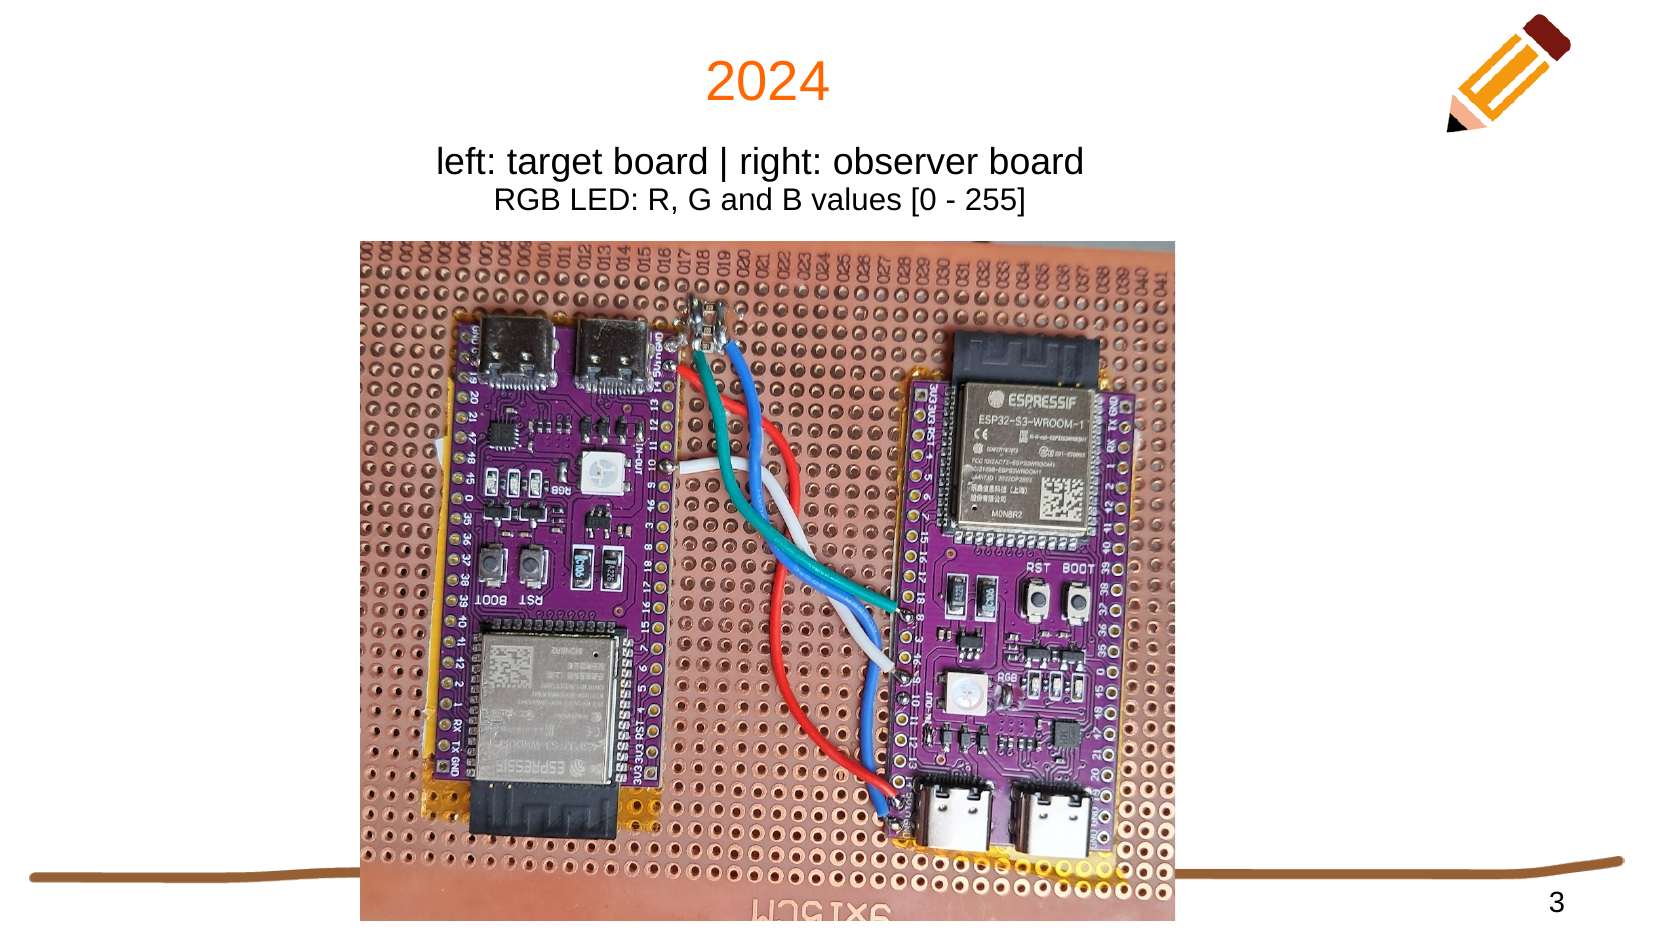

# 2024
left: target board | right: observer board
RGB LED: R, G and B values [0 - 255]
3